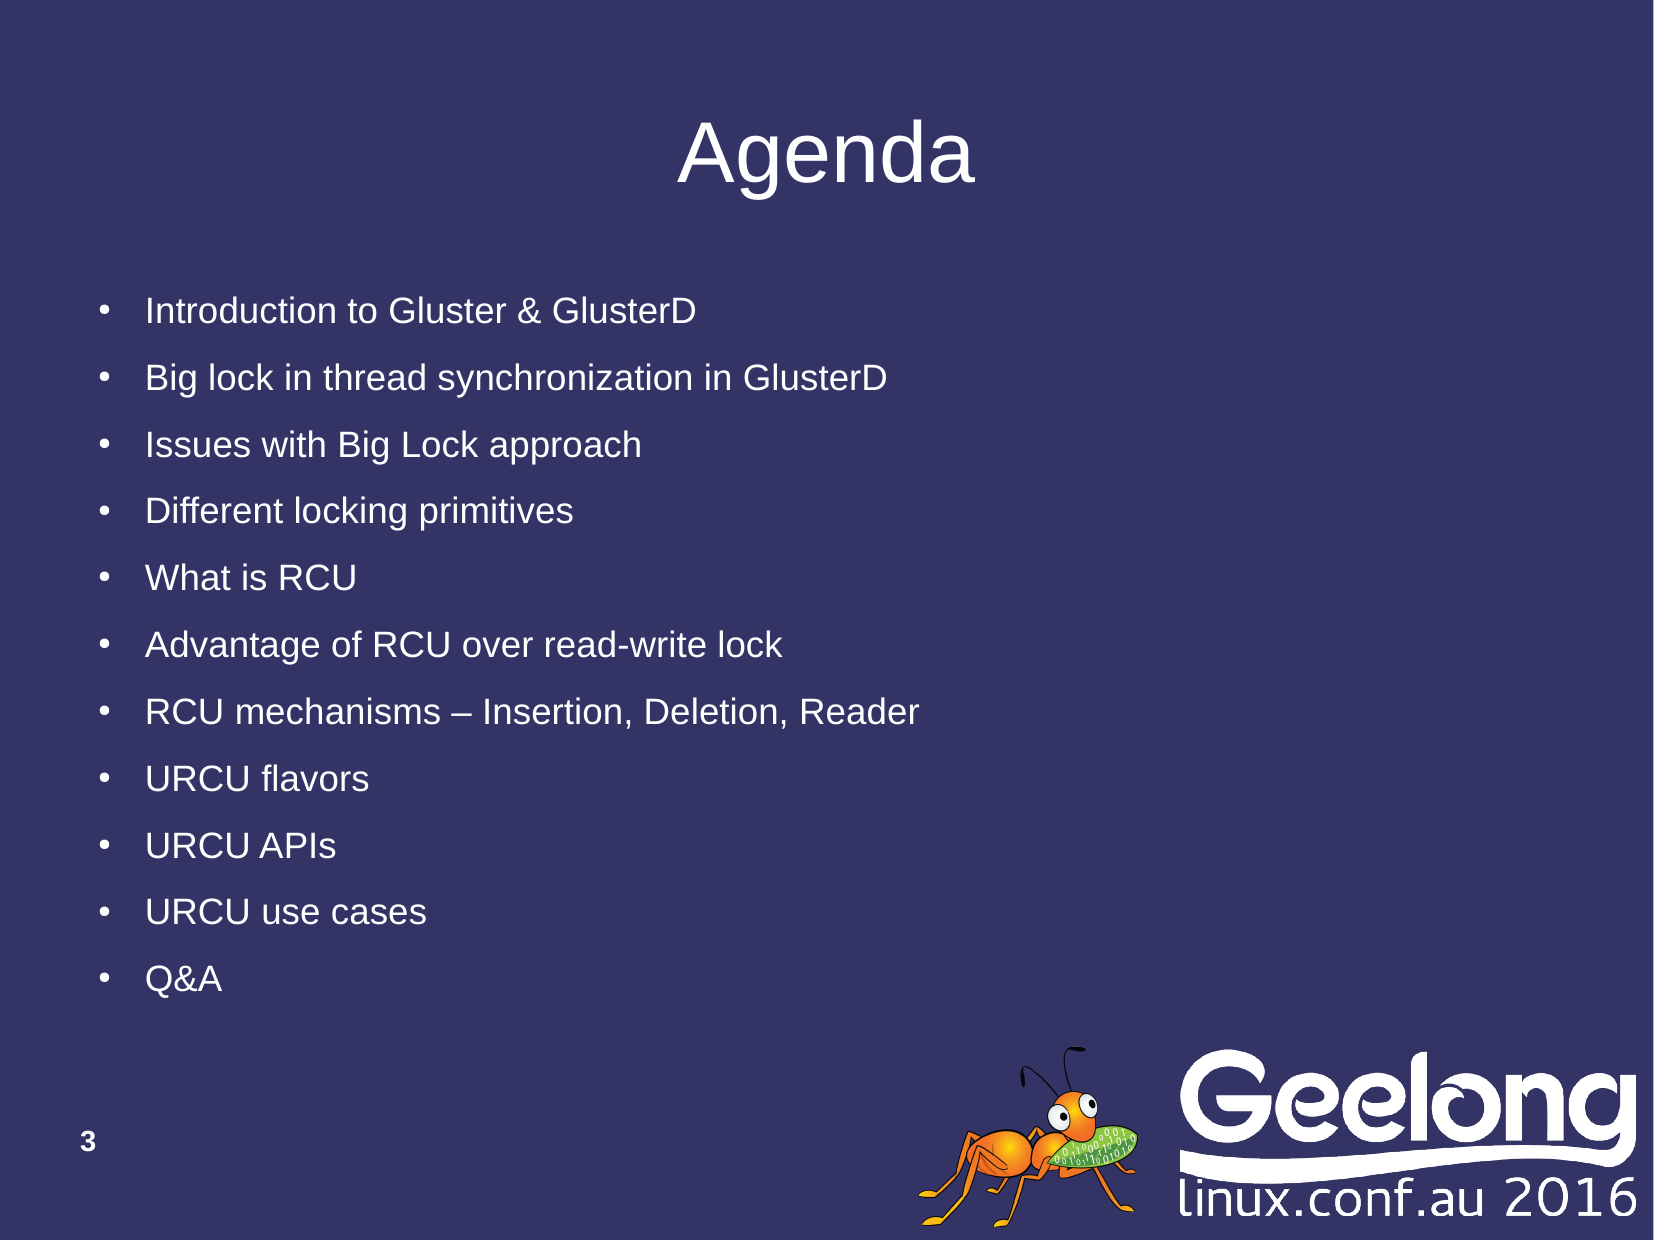

# Agenda
Introduction to Gluster & GlusterD
Big lock in thread synchronization in GlusterD
Issues with Big Lock approach
Different locking primitives
What is RCU
Advantage of RCU over read-write lock
RCU mechanisms – Insertion, Deletion, Reader
URCU flavors
URCU APIs
URCU use cases
Q&A
3